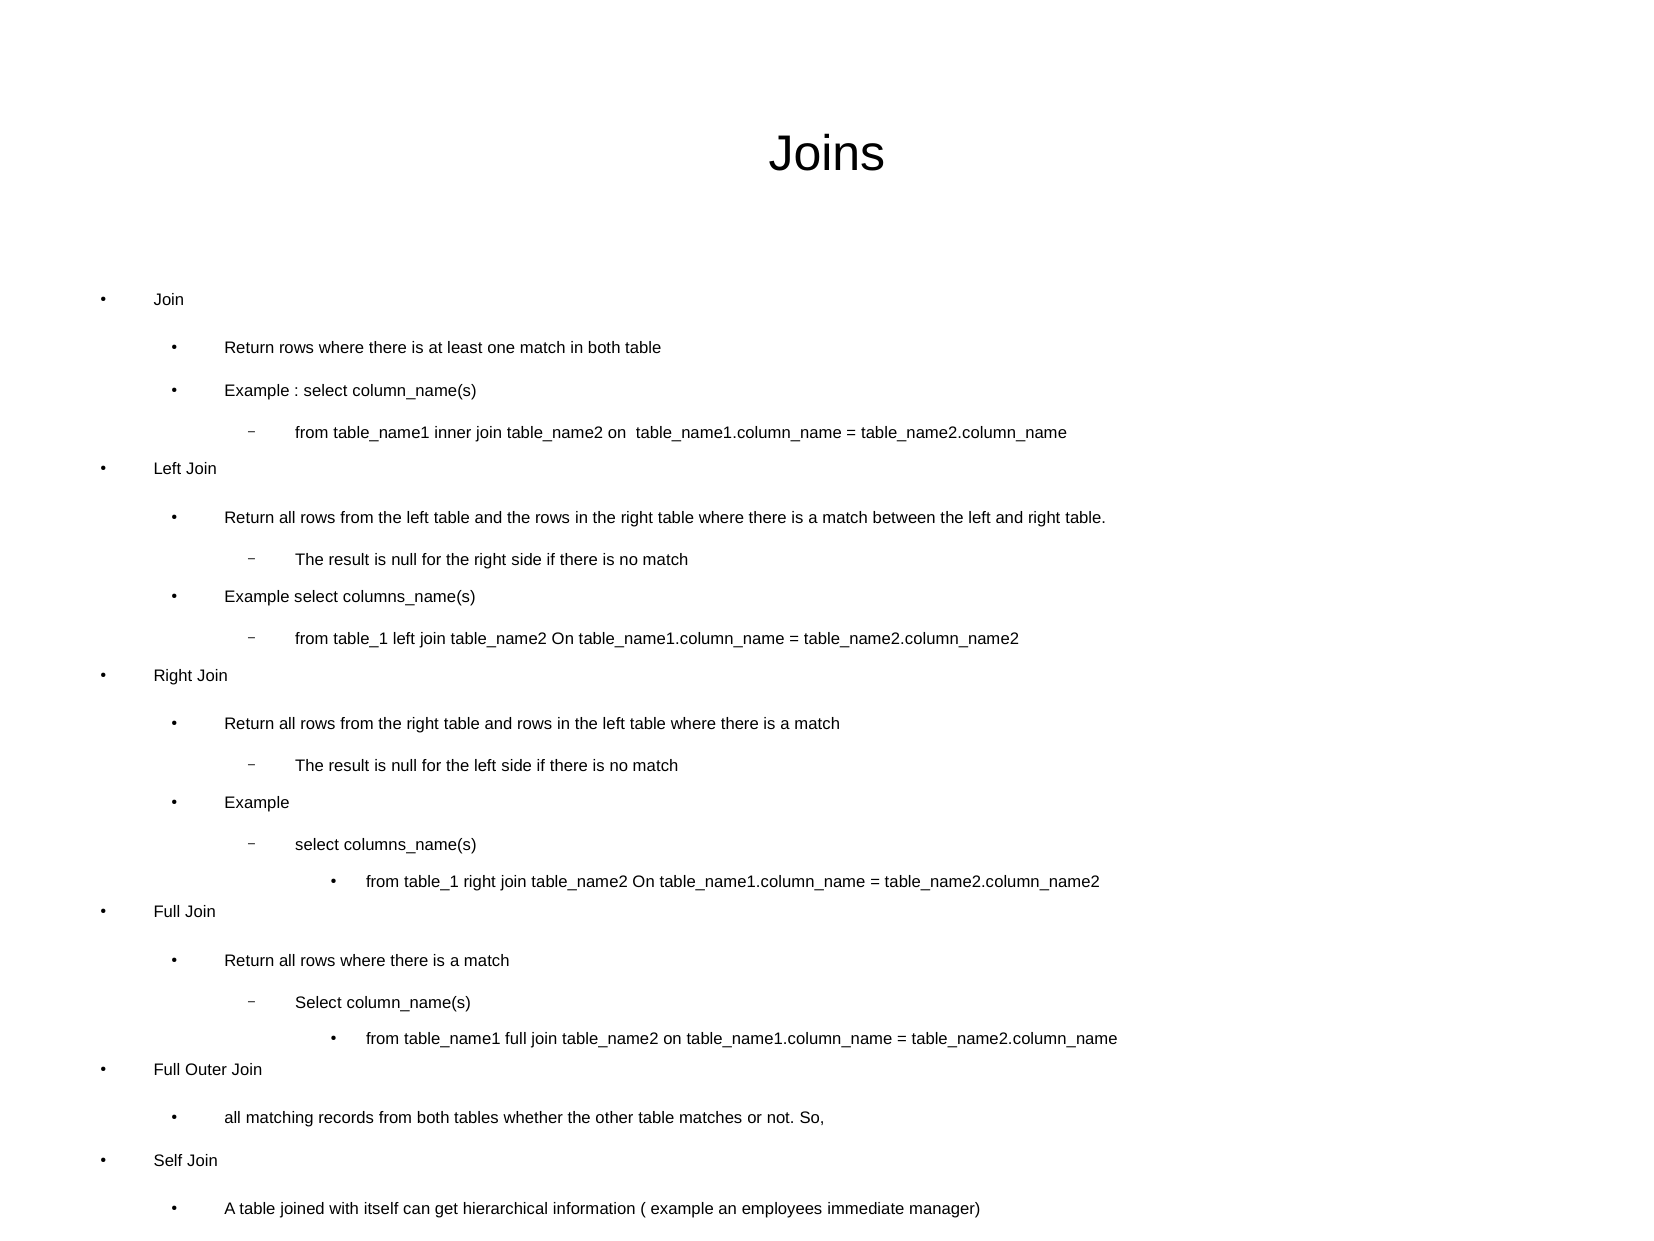

# Joins
Join
Return rows where there is at least one match in both table
Example : select column_name(s)
from table_name1 inner join table_name2 on table_name1.column_name = table_name2.column_name
Left Join
Return all rows from the left table and the rows in the right table where there is a match between the left and right table.
The result is null for the right side if there is no match
Example select columns_name(s)
from table_1 left join table_name2 On table_name1.column_name = table_name2.column_name2
Right Join
Return all rows from the right table and rows in the left table where there is a match
The result is null for the left side if there is no match
Example
select columns_name(s)
from table_1 right join table_name2 On table_name1.column_name = table_name2.column_name2
Full Join
Return all rows where there is a match
Select column_name(s)
from table_name1 full join table_name2 on table_name1.column_name = table_name2.column_name
Full Outer Join
all matching records from both tables whether the other table matches or not. So,
Self Join
A table joined with itself can get hierarchical information ( example an employees immediate manager)